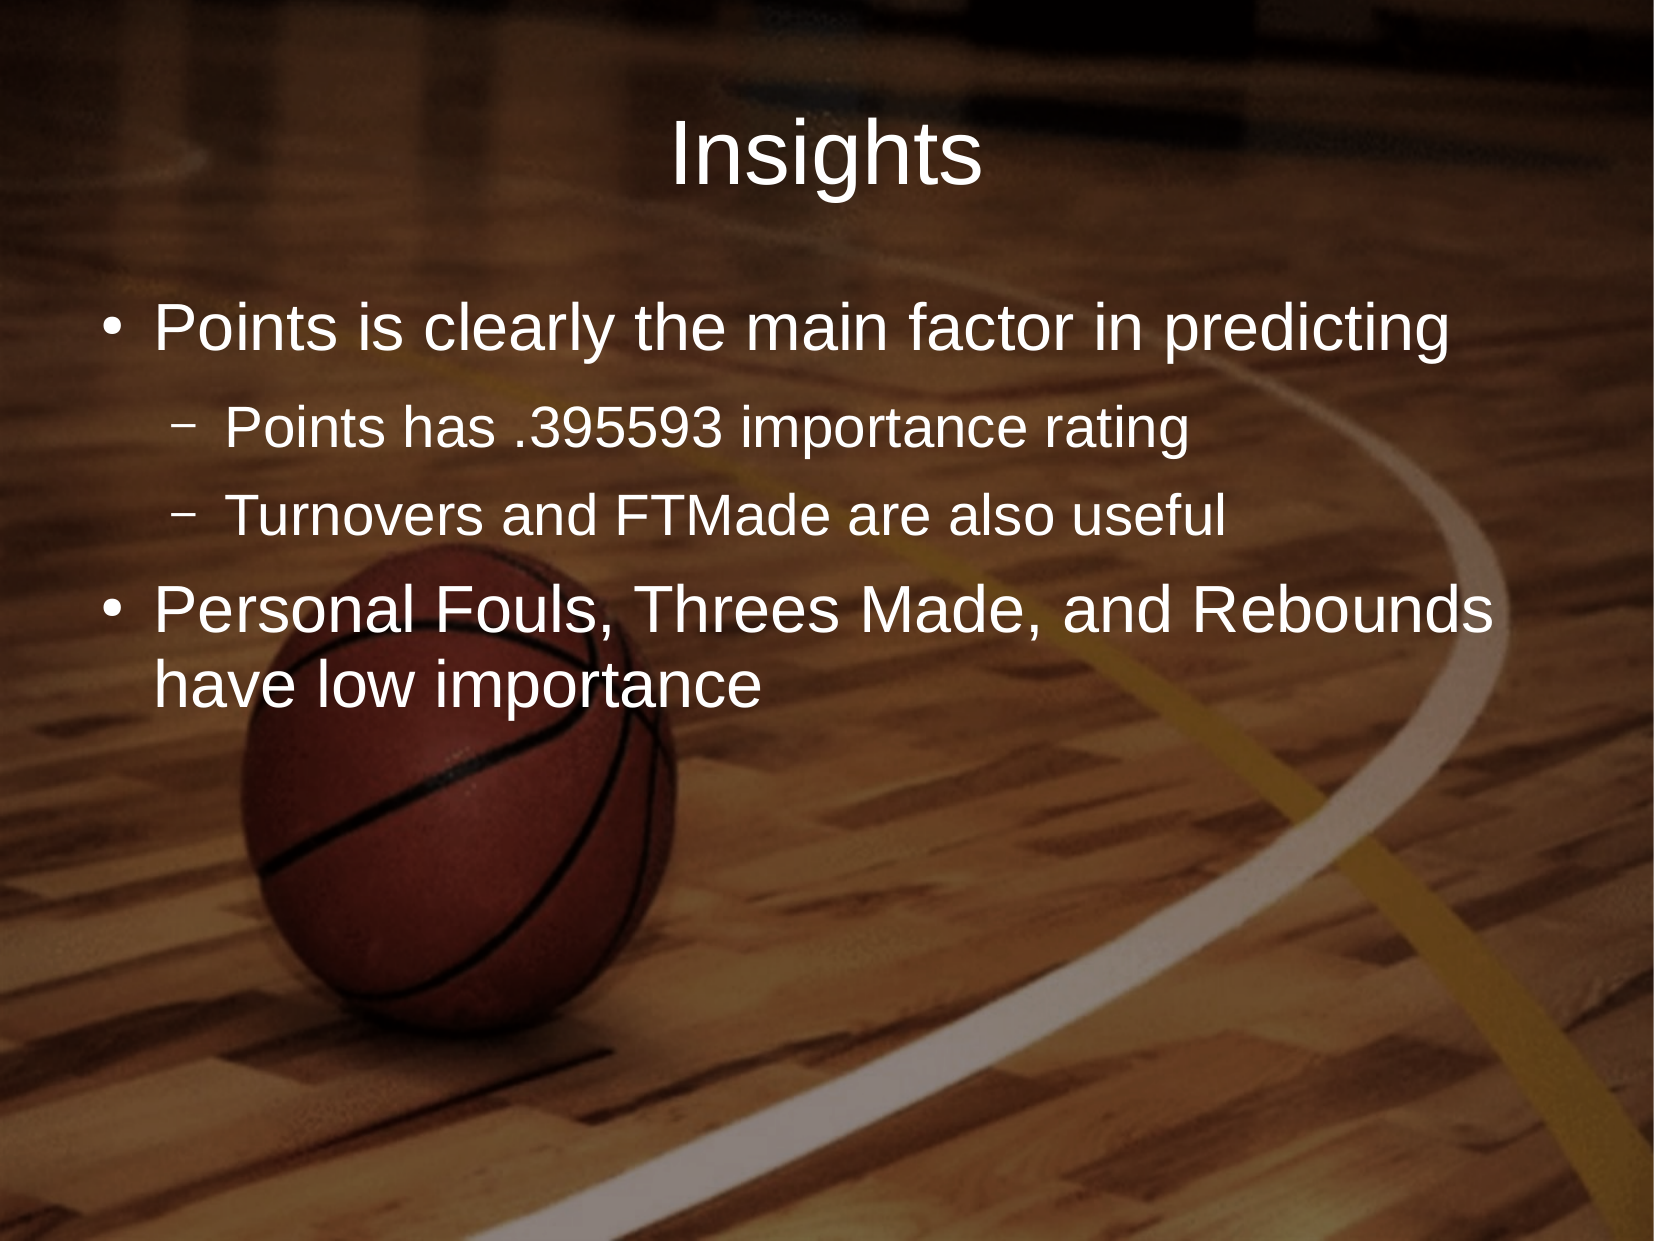

# Insights
Points is clearly the main factor in predicting
Points has .395593 importance rating
Turnovers and FTMade are also useful
Personal Fouls, Threes Made, and Rebounds have low importance